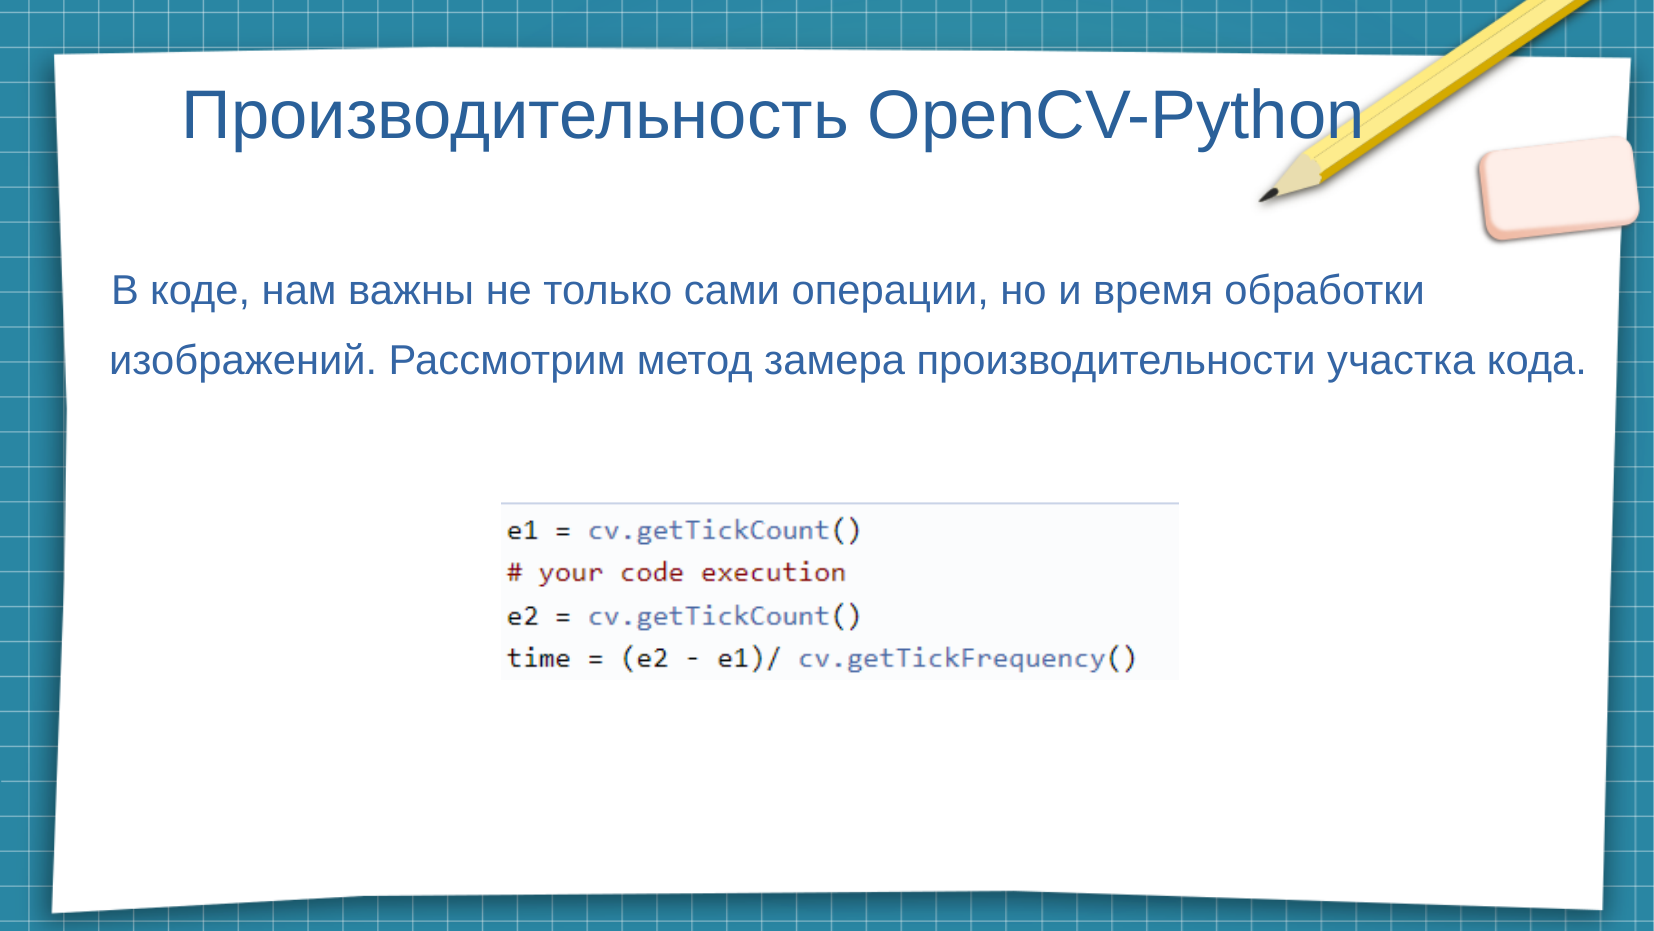

# Производительность OpenCV-Python
В коде, нам важны не только сами операции, но и время обработки изображений. Рассмотрим метод замера производительности участка кода.